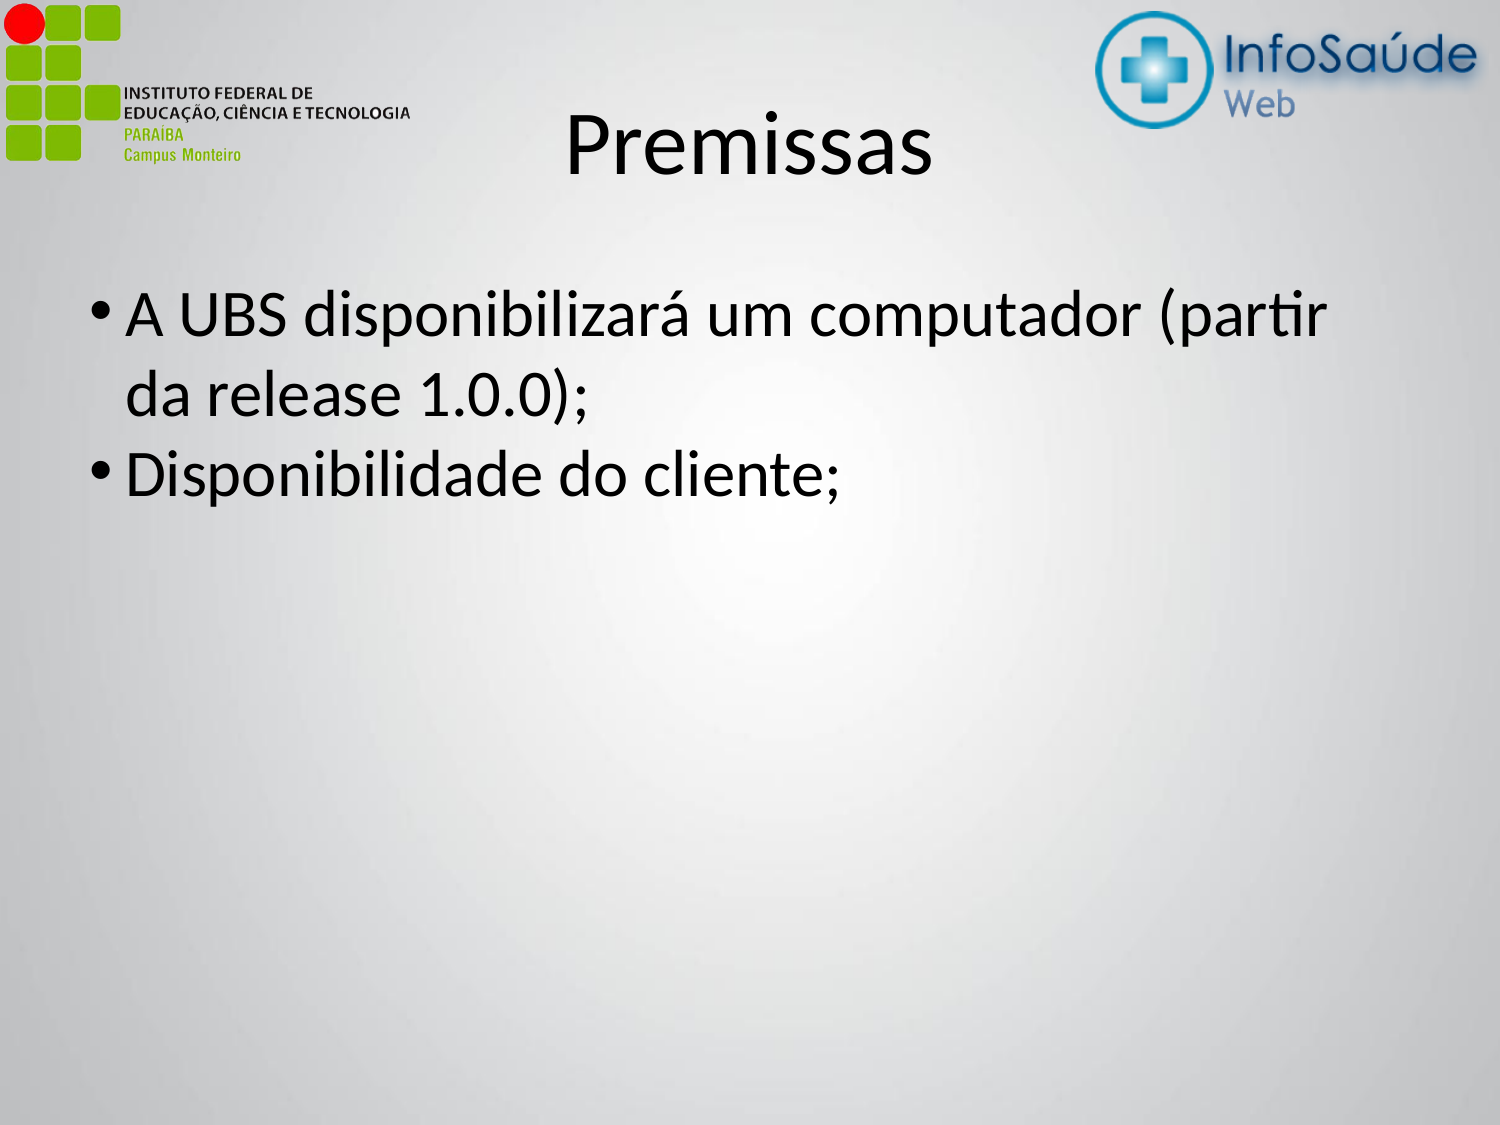

Premissas
A UBS disponibilizará um computador (partir da release 1.0.0);
Disponibilidade do cliente;